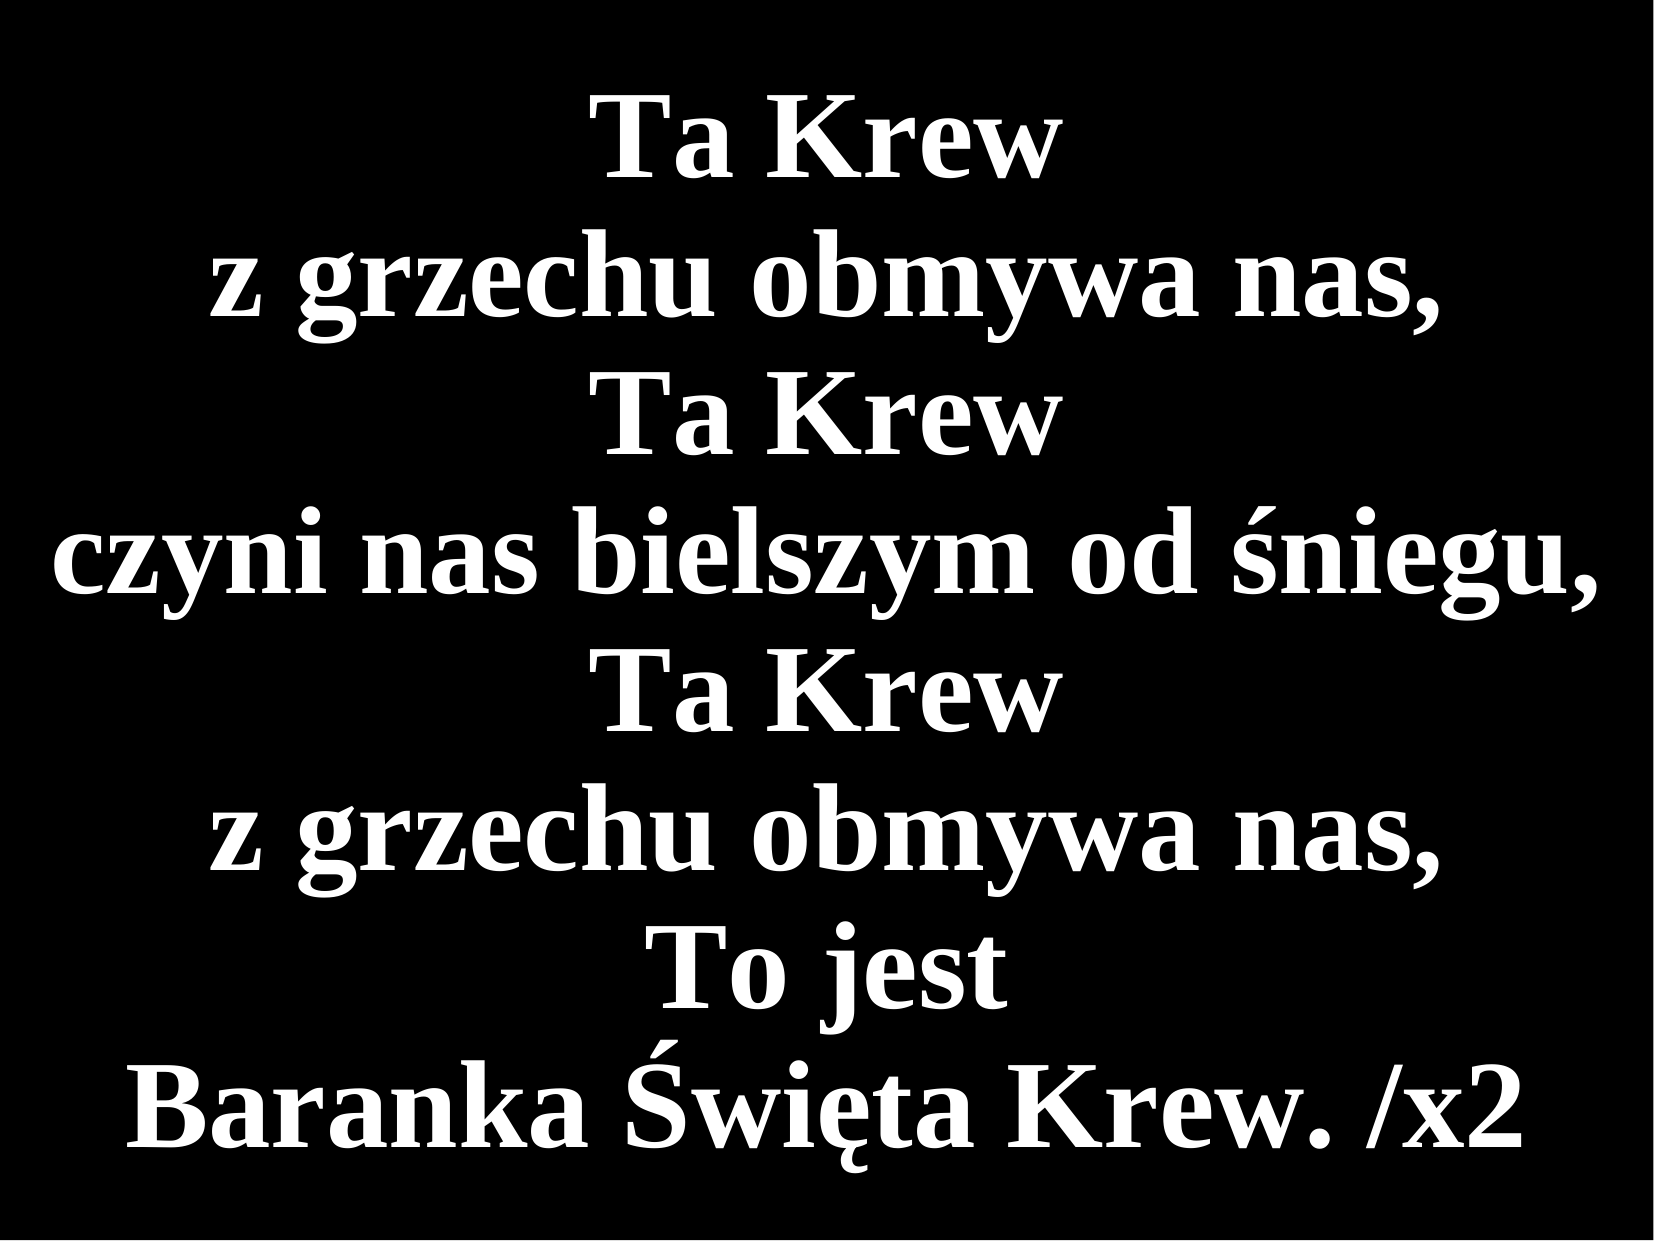

# Ta Krew z grzechu obmywa nas, Ta Krew czyni nas bielszym od śniegu, Ta Krew z grzechu obmywa nas, To jest Baranka Święta Krew. /x2